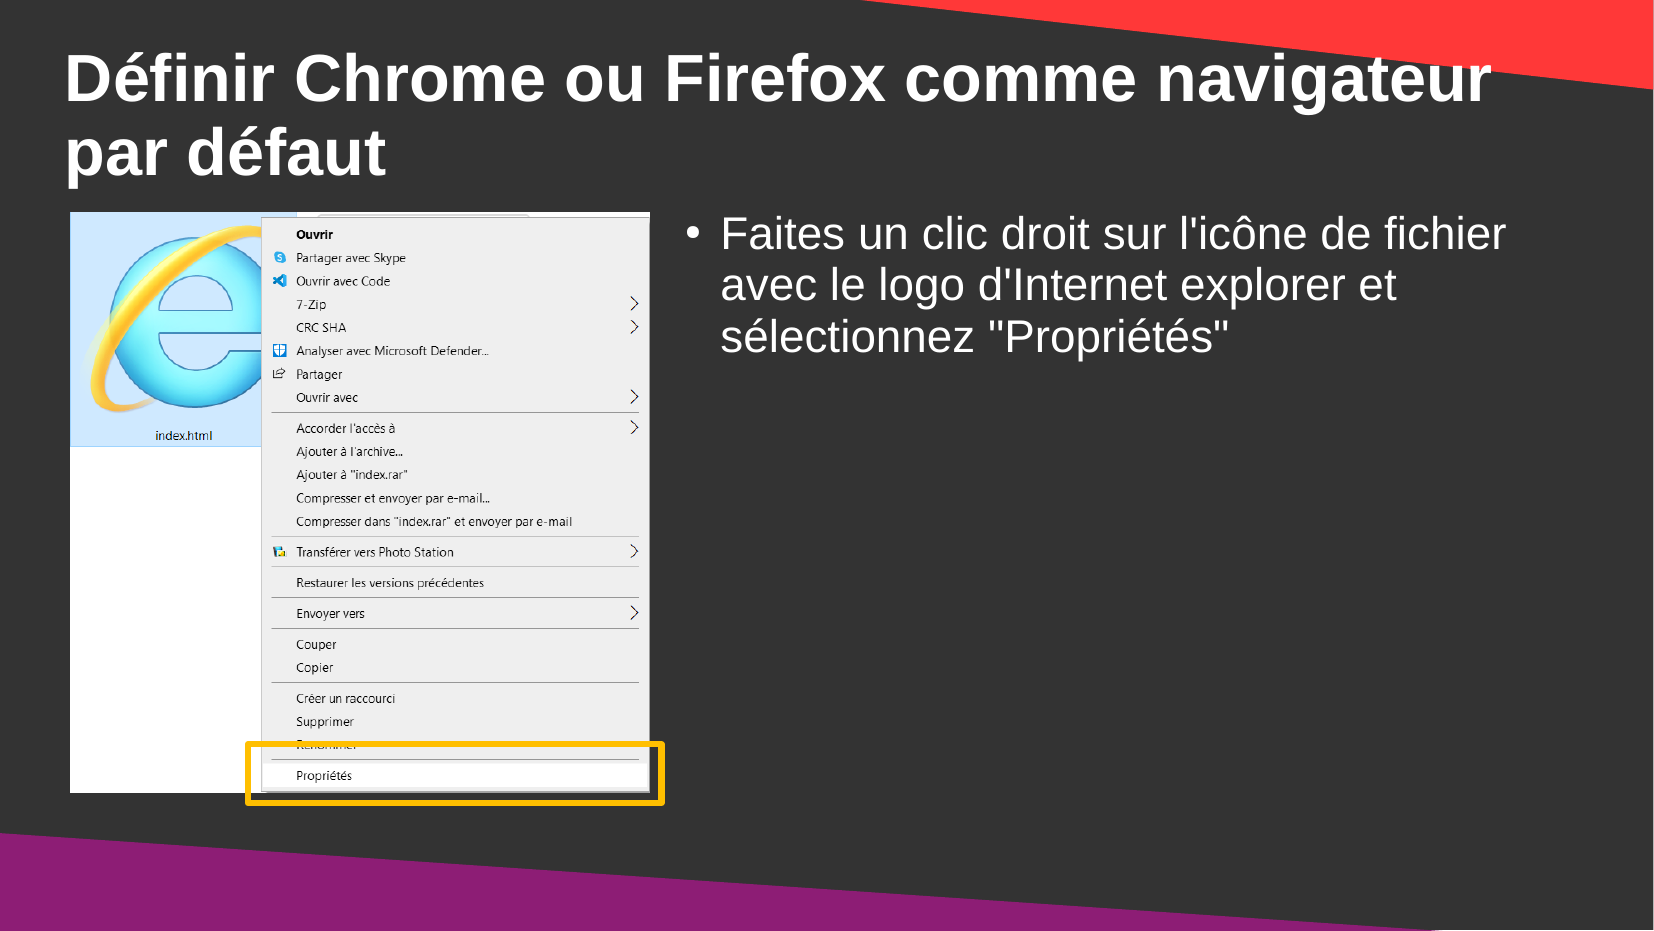

# Définir Chrome ou Firefox comme navigateur par défaut
Faites un clic droit sur l'icône de fichier avec le logo d'Internet explorer et sélectionnez "Propriétés"